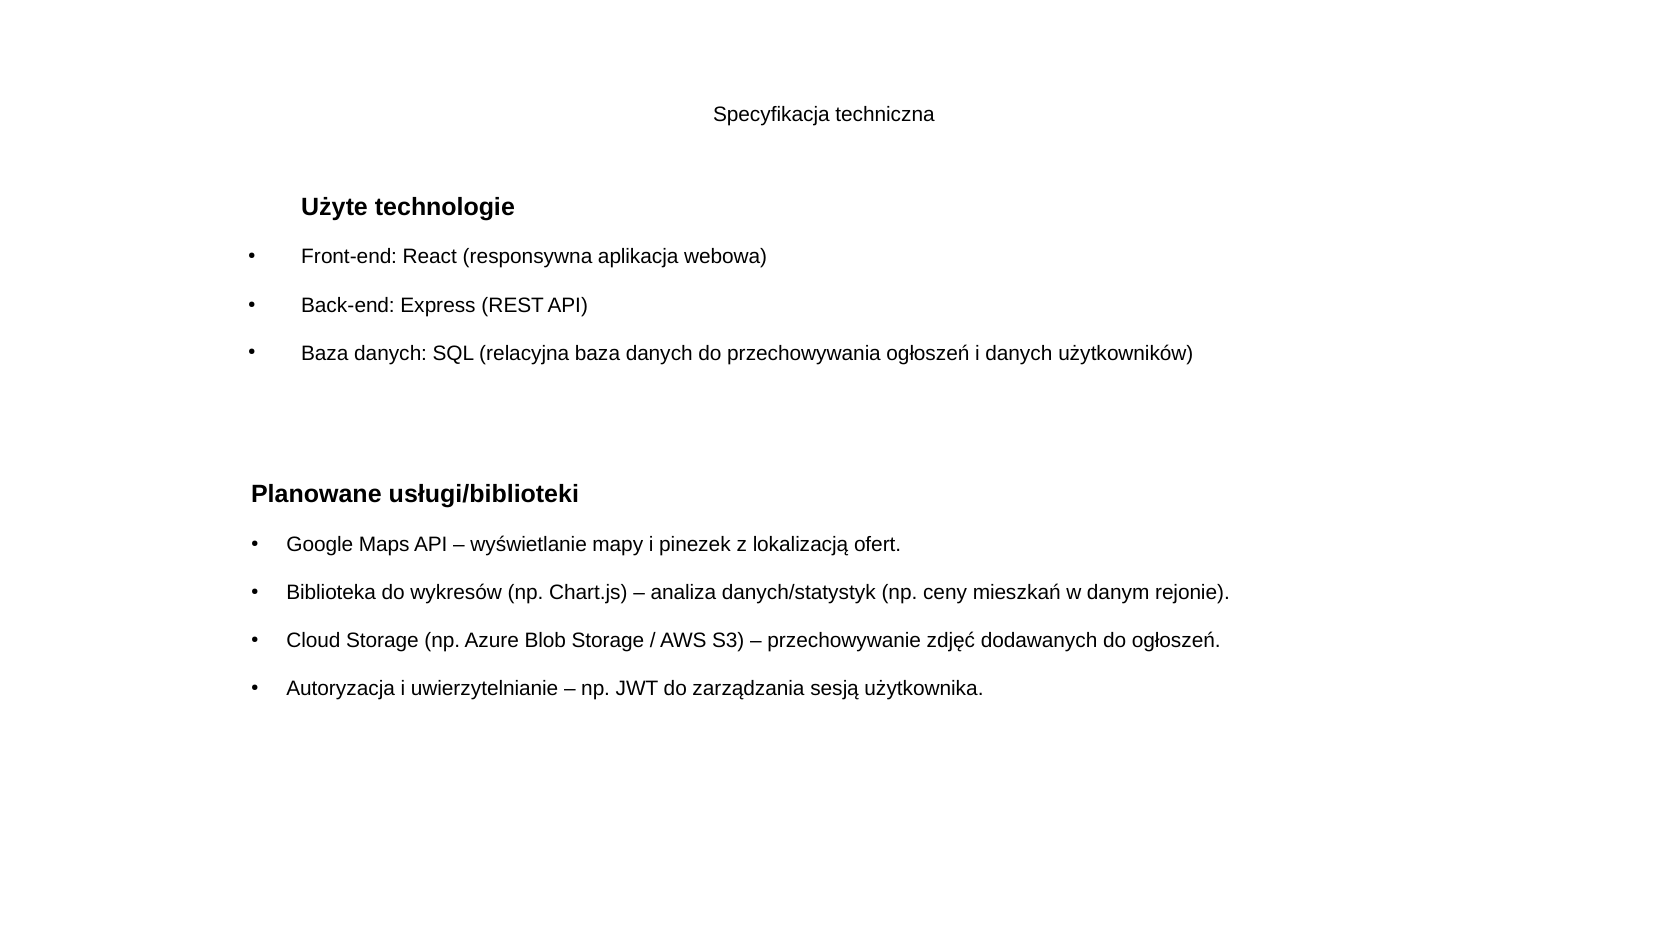

# Specyfikacja techniczna
Użyte technologie
Front-end: React (responsywna aplikacja webowa)
Back-end: Express (REST API)
Baza danych: SQL (relacyjna baza danych do przechowywania ogłoszeń i danych użytkowników)
Planowane usługi/biblioteki
Google Maps API – wyświetlanie mapy i pinezek z lokalizacją ofert.
Biblioteka do wykresów (np. Chart.js) – analiza danych/statystyk (np. ceny mieszkań w danym rejonie).
Cloud Storage (np. Azure Blob Storage / AWS S3) – przechowywanie zdjęć dodawanych do ogłoszeń.
Autoryzacja i uwierzytelnianie – np. JWT do zarządzania sesją użytkownika.